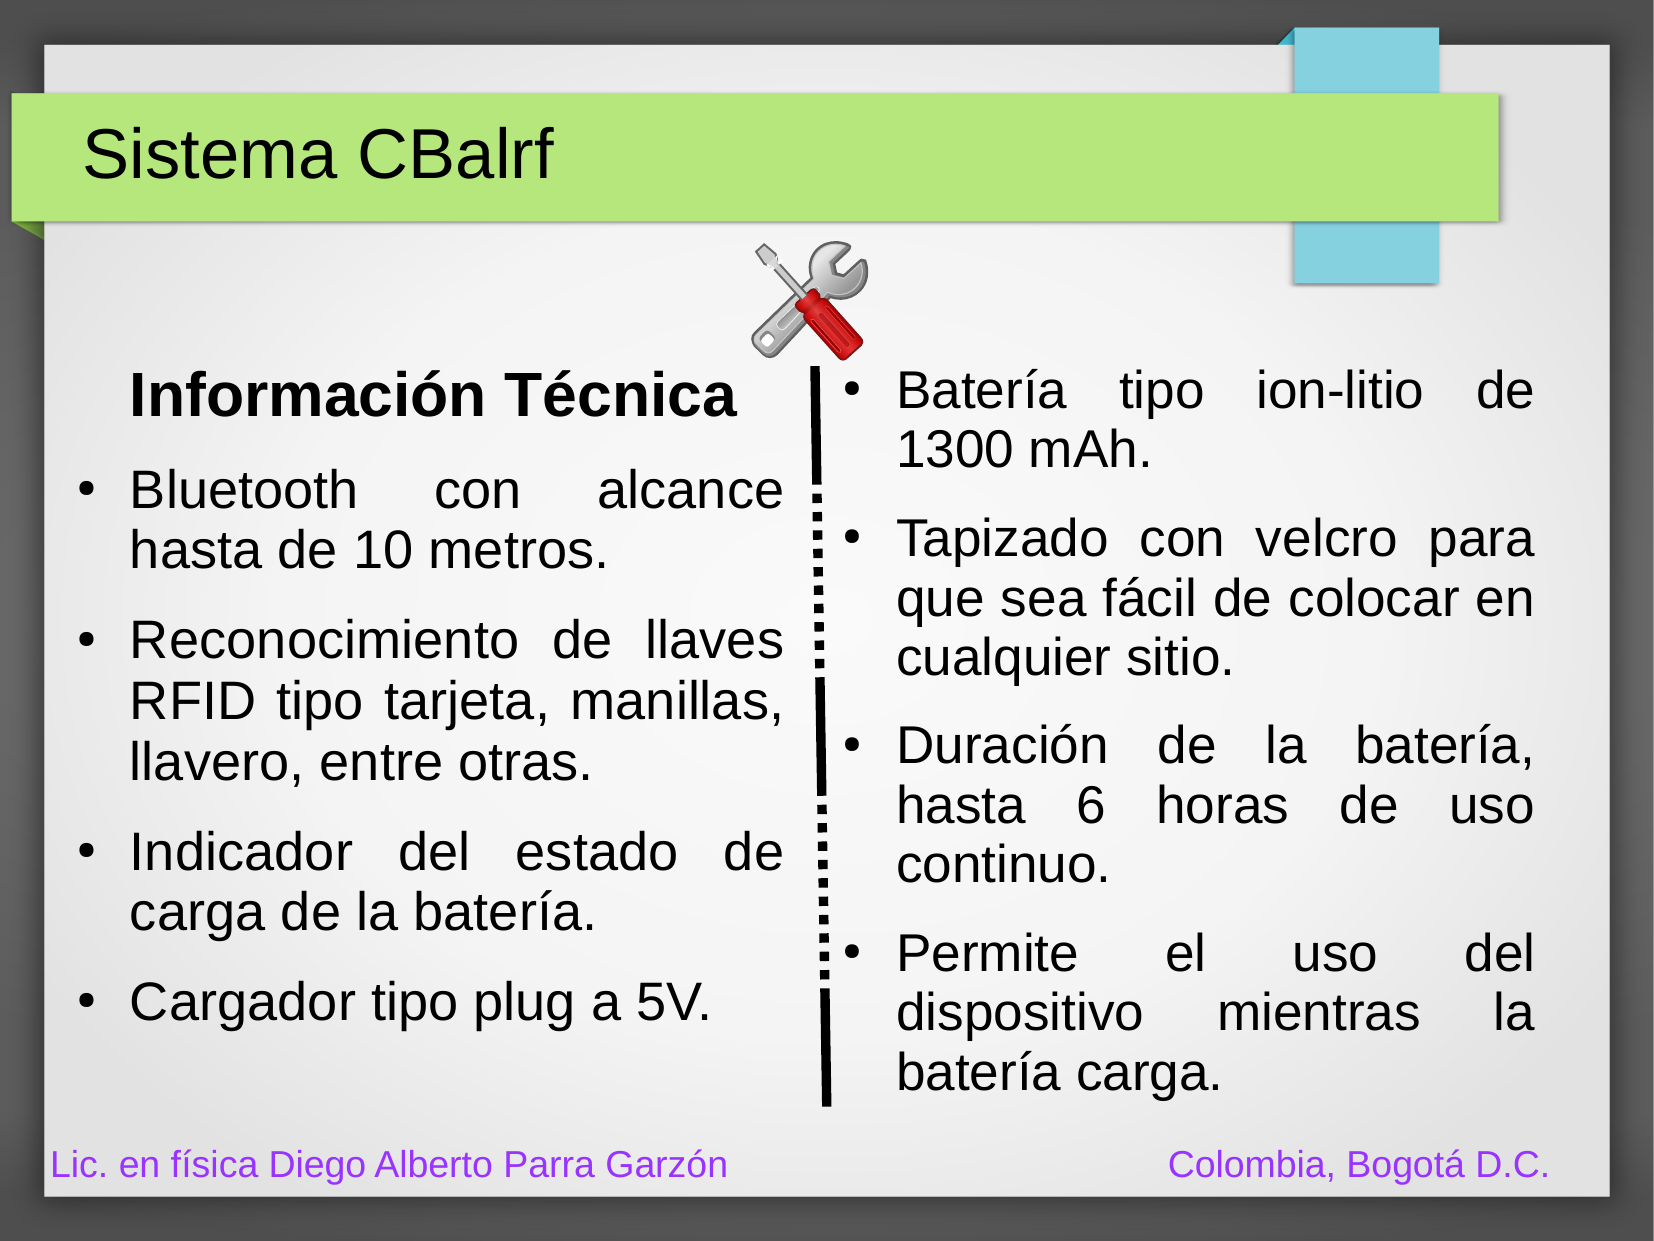

# Sistema CBalrf
Información Técnica
Bluetooth con alcance hasta de 10 metros.
Reconocimiento de llaves RFID tipo tarjeta, manillas, llavero, entre otras.
Indicador del estado de carga de la batería.
Cargador tipo plug a 5V.
Batería tipo ion-litio de 1300 mAh.
Tapizado con velcro para que sea fácil de colocar en cualquier sitio.
Duración de la batería, hasta 6 horas de uso continuo.
Permite el uso del dispositivo mientras la batería carga.
Lic. en física Diego Alberto Parra Garzón						 Colombia, Bogotá D.C.